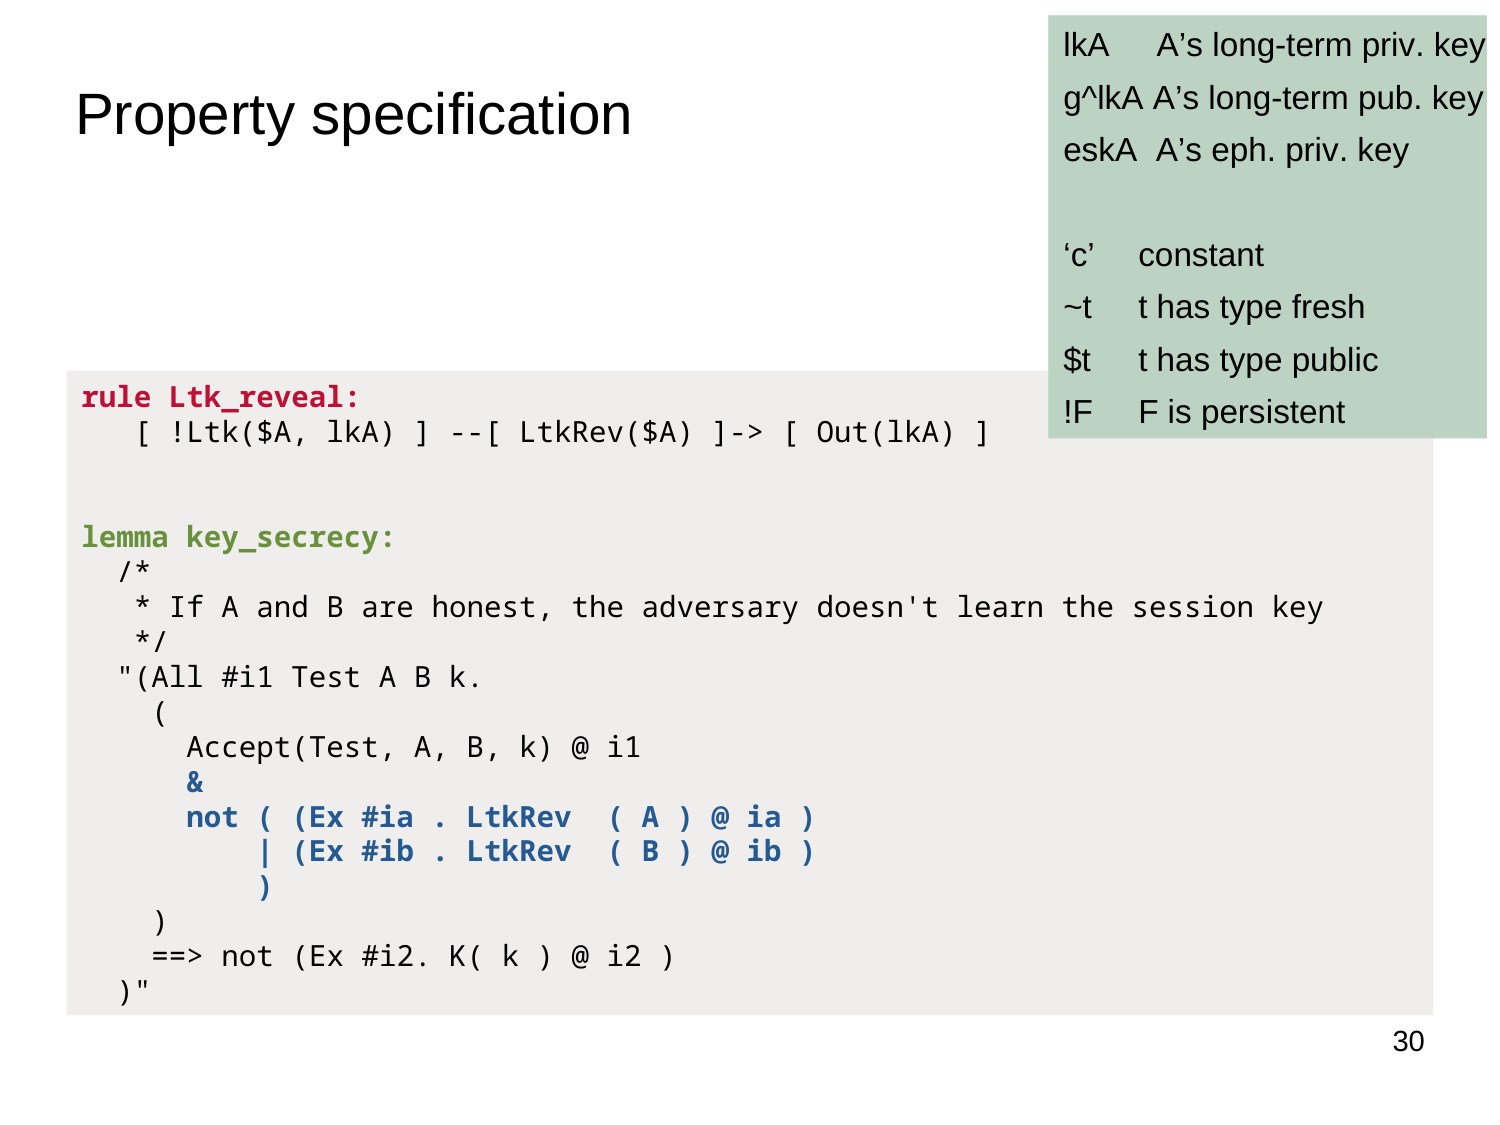

lkA	 A’s long-term priv. key
g^lkA A’s long-term pub. key
eskA A’s eph. priv. key
‘c’	constant
~t	t has type fresh
$t	t has type public
!F	F is persistent
lkA	 A’s long-term priv. key
g^lkA A’s long-term pub. key
eskA A’s eph. priv. key
‘c’	constant
~t	t has type fresh
$t	t has type public
!F	F is persistent
lkA	 A’s long-term priv. key
g^lkA A’s long-term pub. key
eskA A’s eph. priv. key
‘c’	constant
~t	t has type fresh
$t	t has type public
!F	F is persistent
# Property specification
rule Ltk_reveal:
 [ !Ltk($A, lkA) ] --[ LtkRev($A) ]-> [ Out(lkA) ]
lemma key_secrecy:
 /*
 * If A and B are honest, the adversary doesn't learn the session key
 */
 "(All #i1 Test A B k.
 (
 Accept(Test, A, B, k) @ i1
 &
 not ( (Ex #ia . LtkRev ( A ) @ ia )
 | (Ex #ib . LtkRev ( B ) @ ib )
 )
 )
 ==> not (Ex #i2. K( k ) @ i2 )
 )"
30